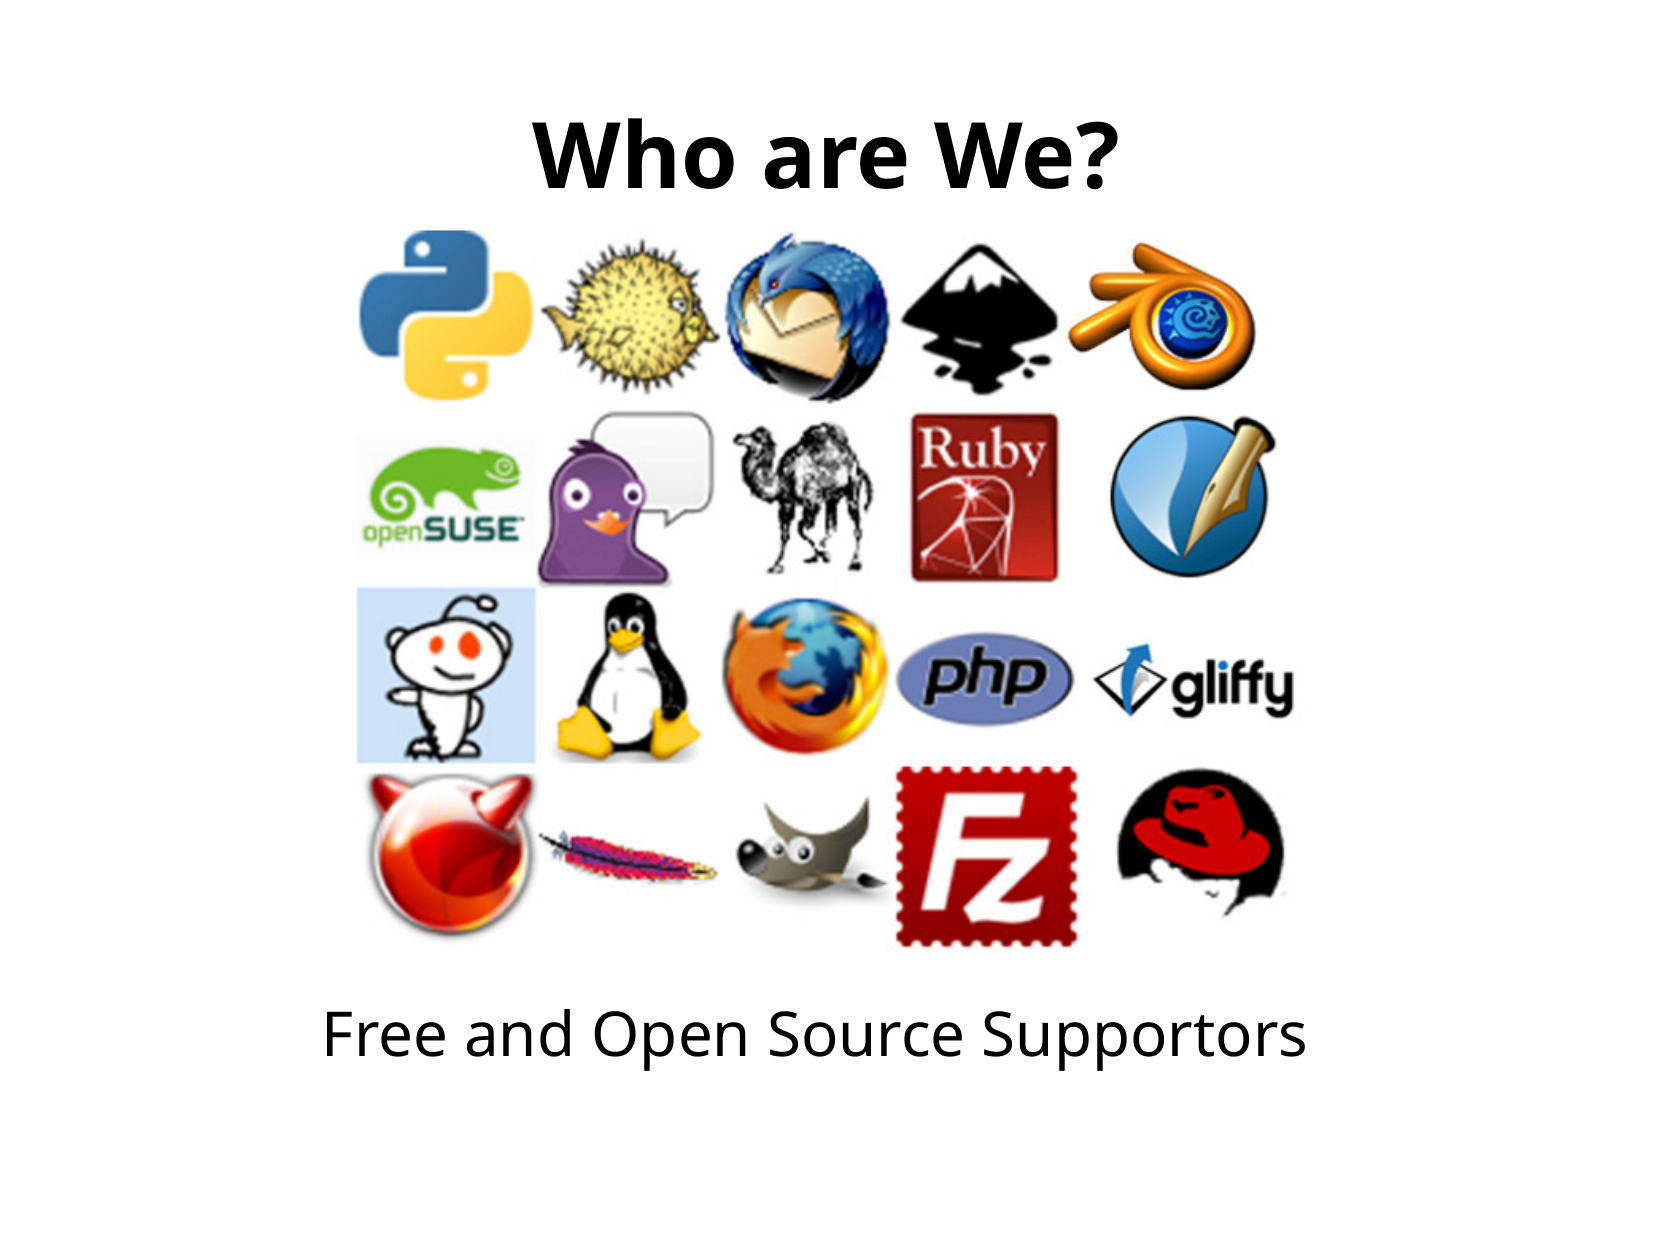

# Who are We?
Free and Open Source Supportors